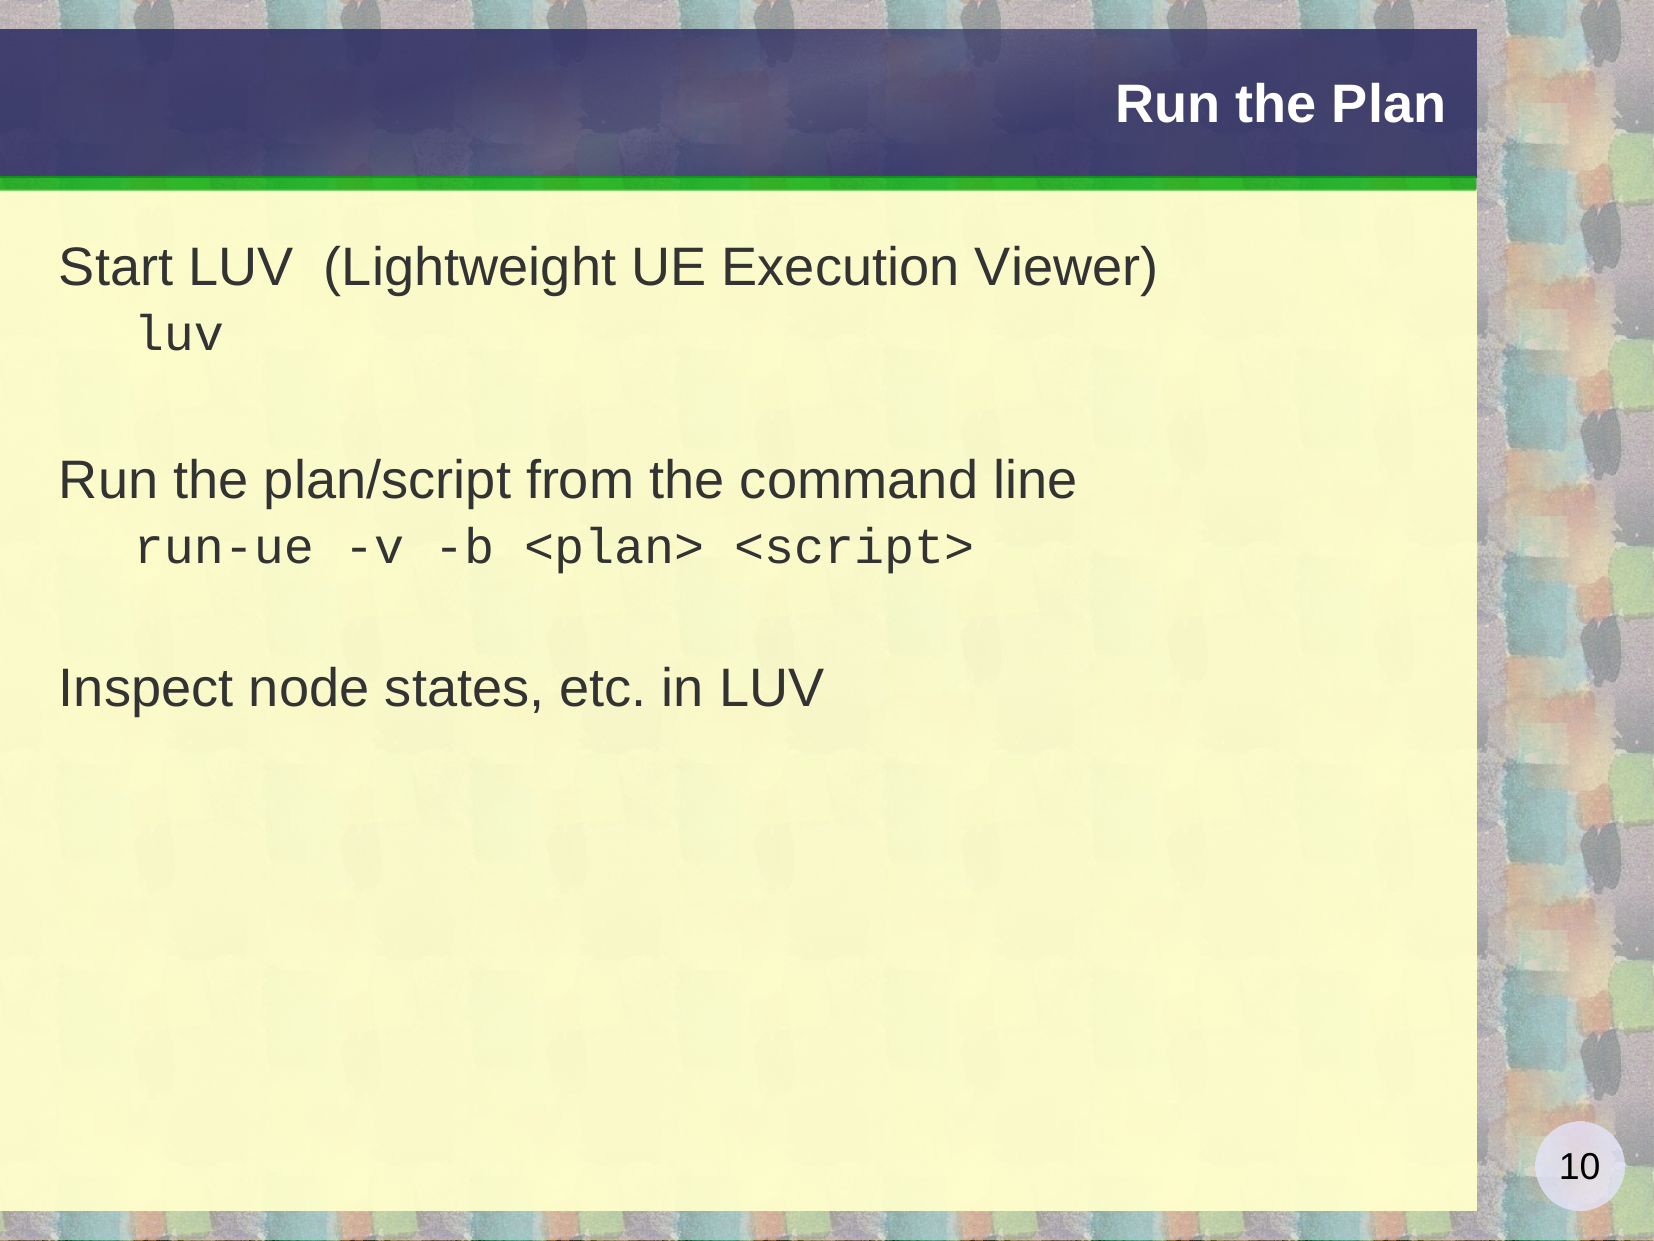

# Run the Plan
Start LUV (Lightweight UE Execution Viewer)
luv
Run the plan/script from the command line
run-ue -v -b <plan> <script>
Inspect node states, etc. in LUV